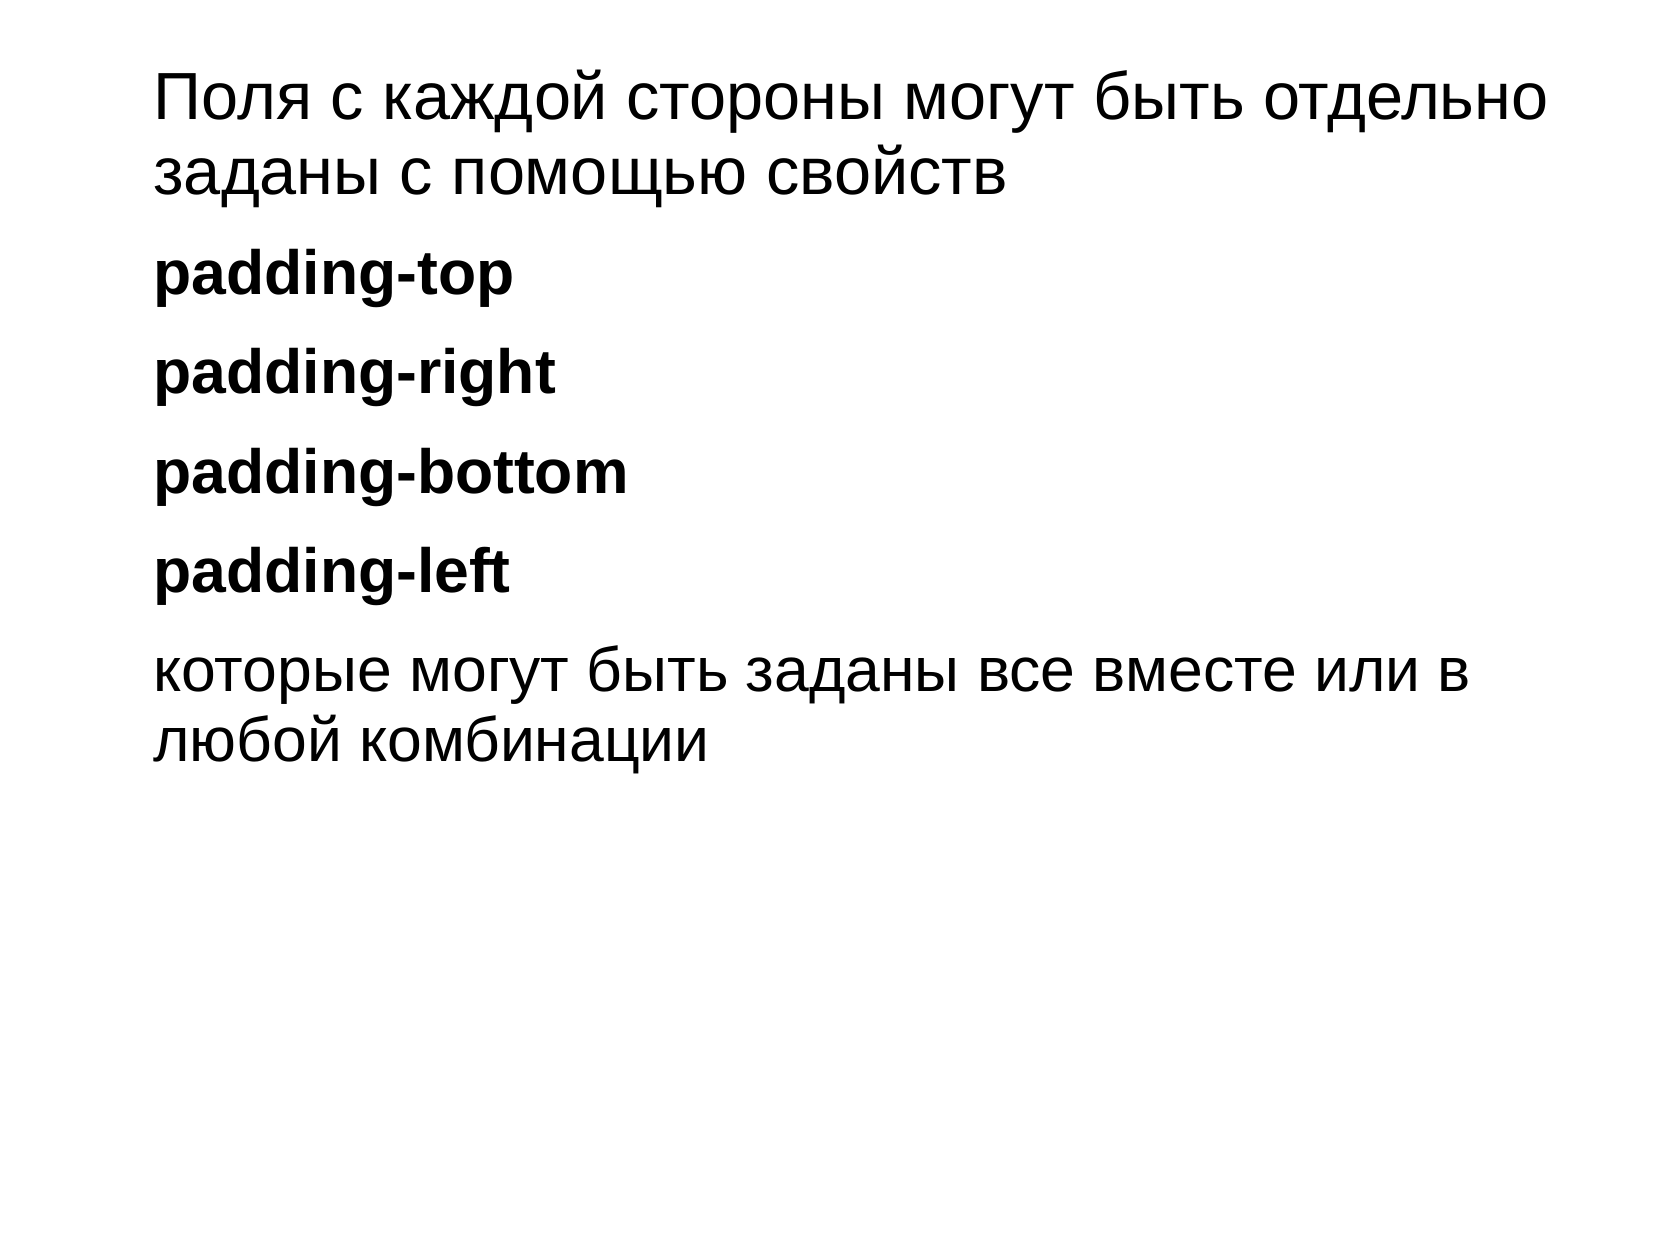

# Поля с каждой стороны могут быть отдельно заданы с помощью свойств
padding-top
padding-right
padding-bottom
padding-left
которые могут быть заданы все вместе или в любой комбинации